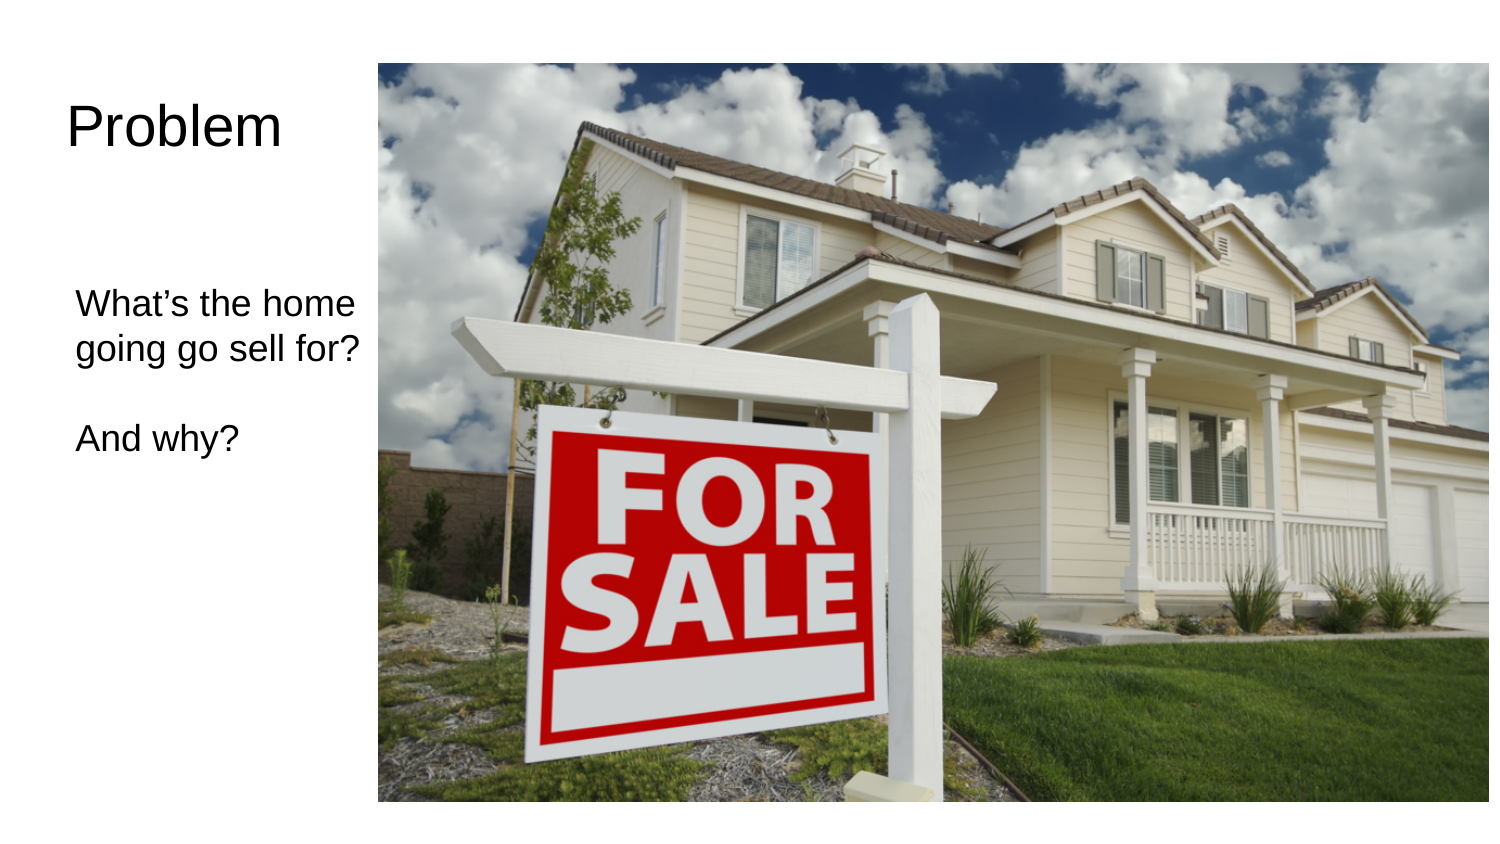

# Problem
What’s the home
going go sell for?
And why?